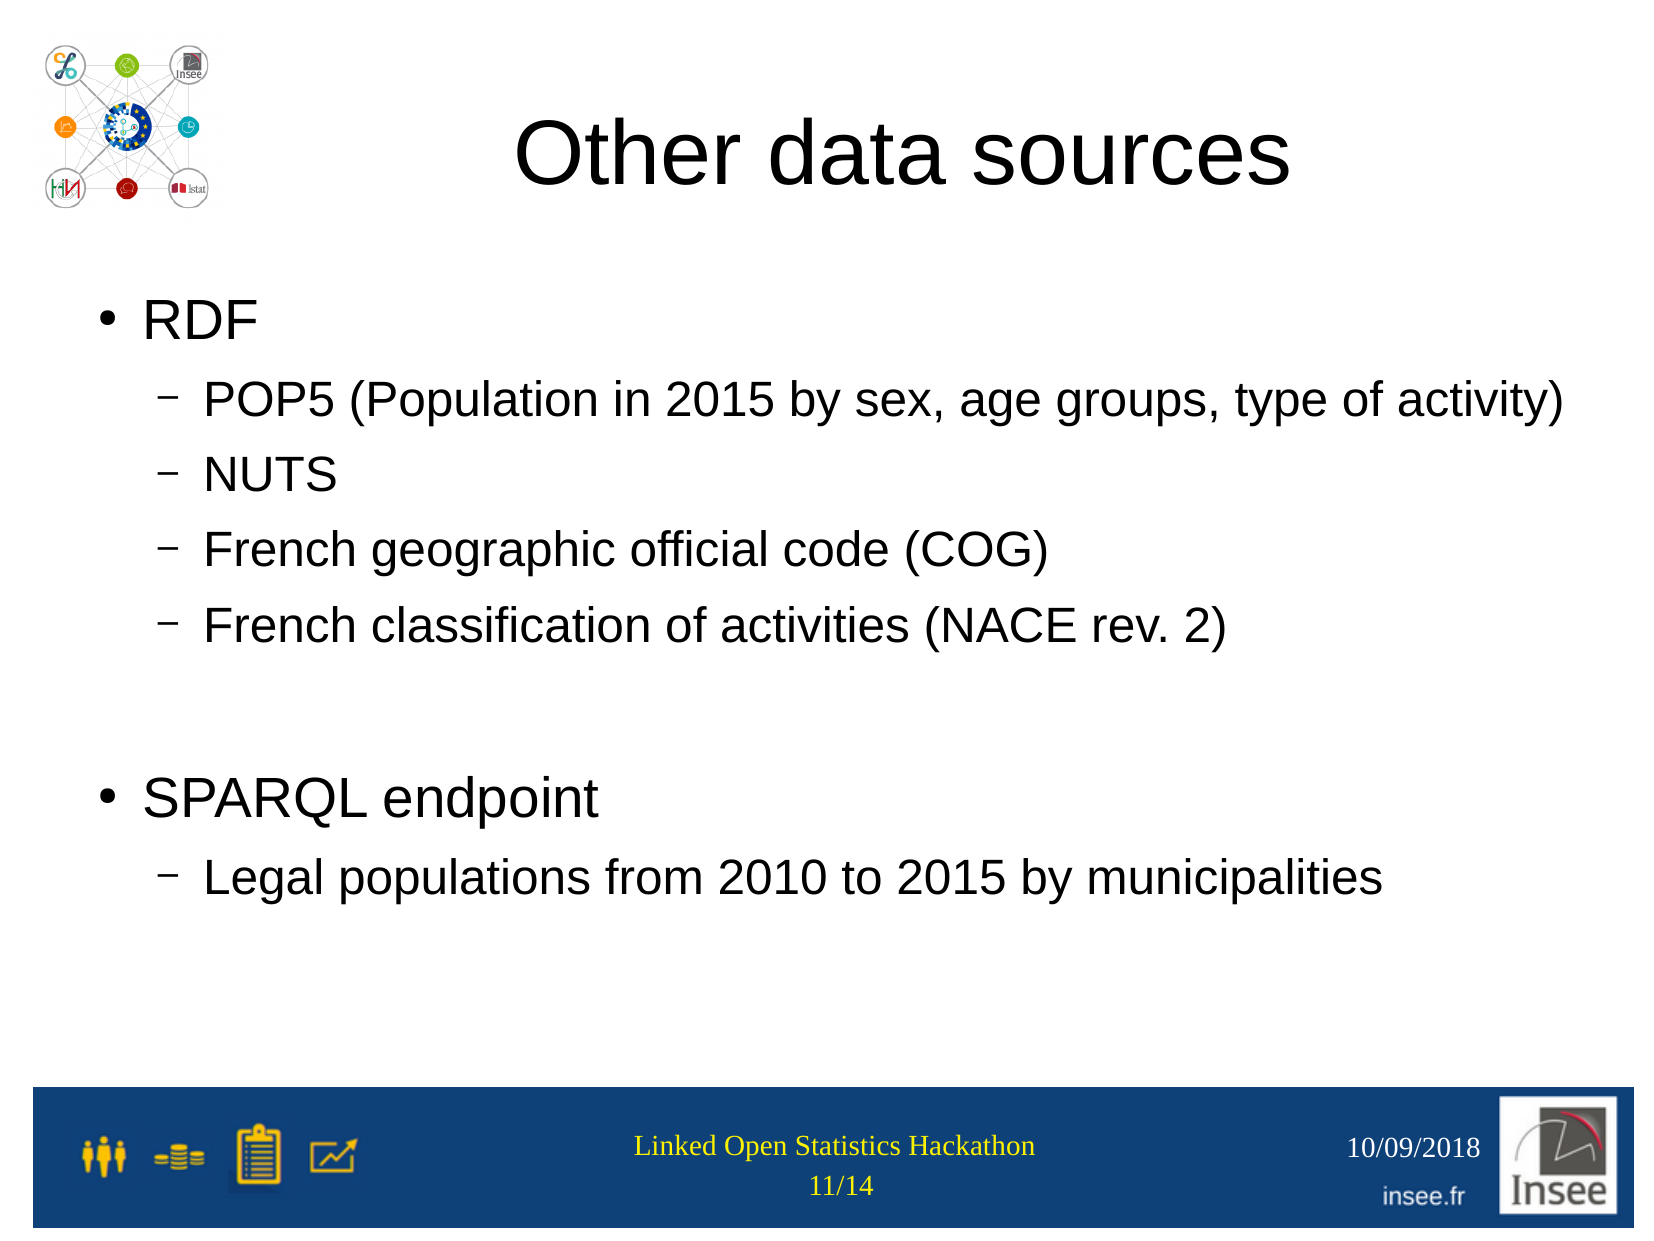

# Other data sources
RDF
POP5 (Population in 2015 by sex, age groups, type of activity)
NUTS
French geographic official code (COG)
French classification of activities (NACE rev. 2)
SPARQL endpoint
Legal populations from 2010 to 2015 by municipalities
Linked Open Statistics Hackathon
11